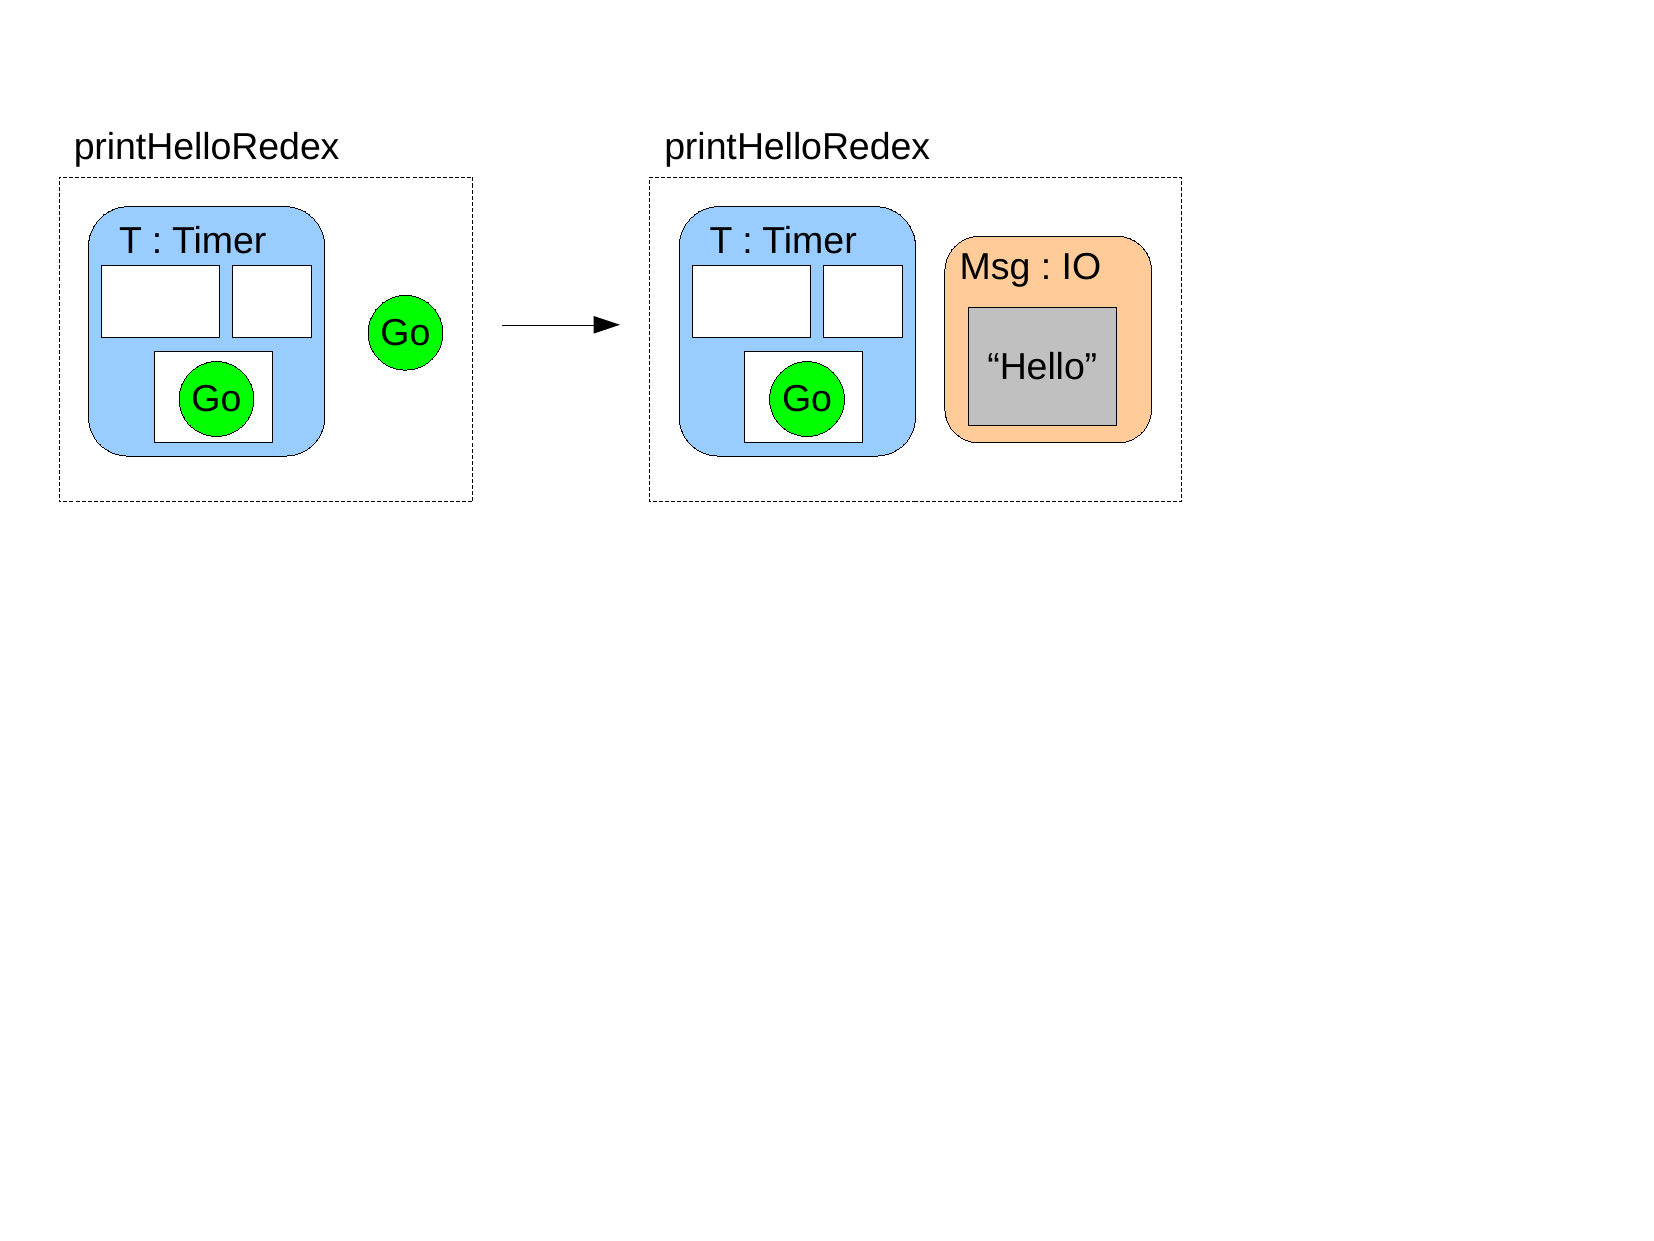

printHelloRedex
printHelloRedex
T : Timer
T : Timer
Msg : IO
Go
“Hello”
Go
Go